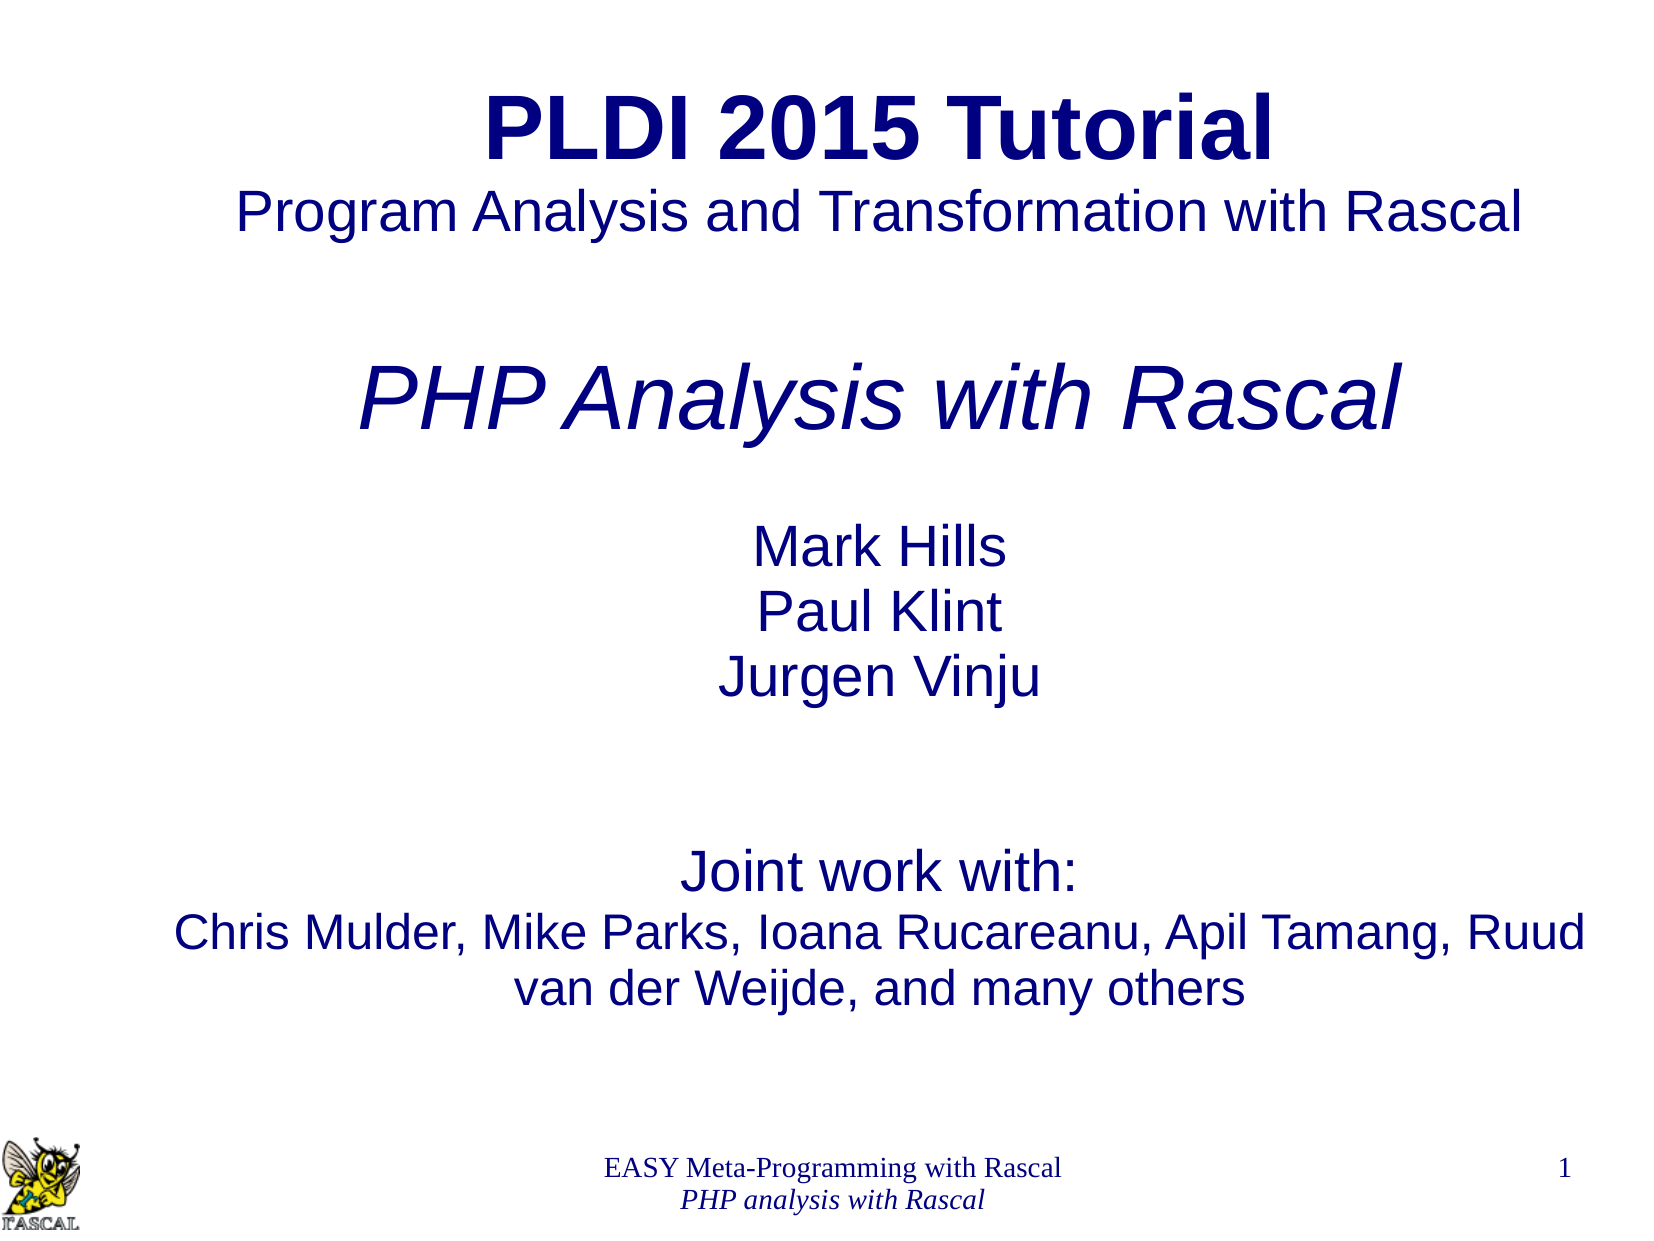

# PLDI 2015 Tutorial Program Analysis and Transformation with Rascal PHP Analysis with Rascal Mark Hills Paul Klint Jurgen Vinju Joint work with: Chris Mulder, Mike Parks, Ioana Rucareanu, Apil Tamang, Ruud van der Weijde, and many others
1